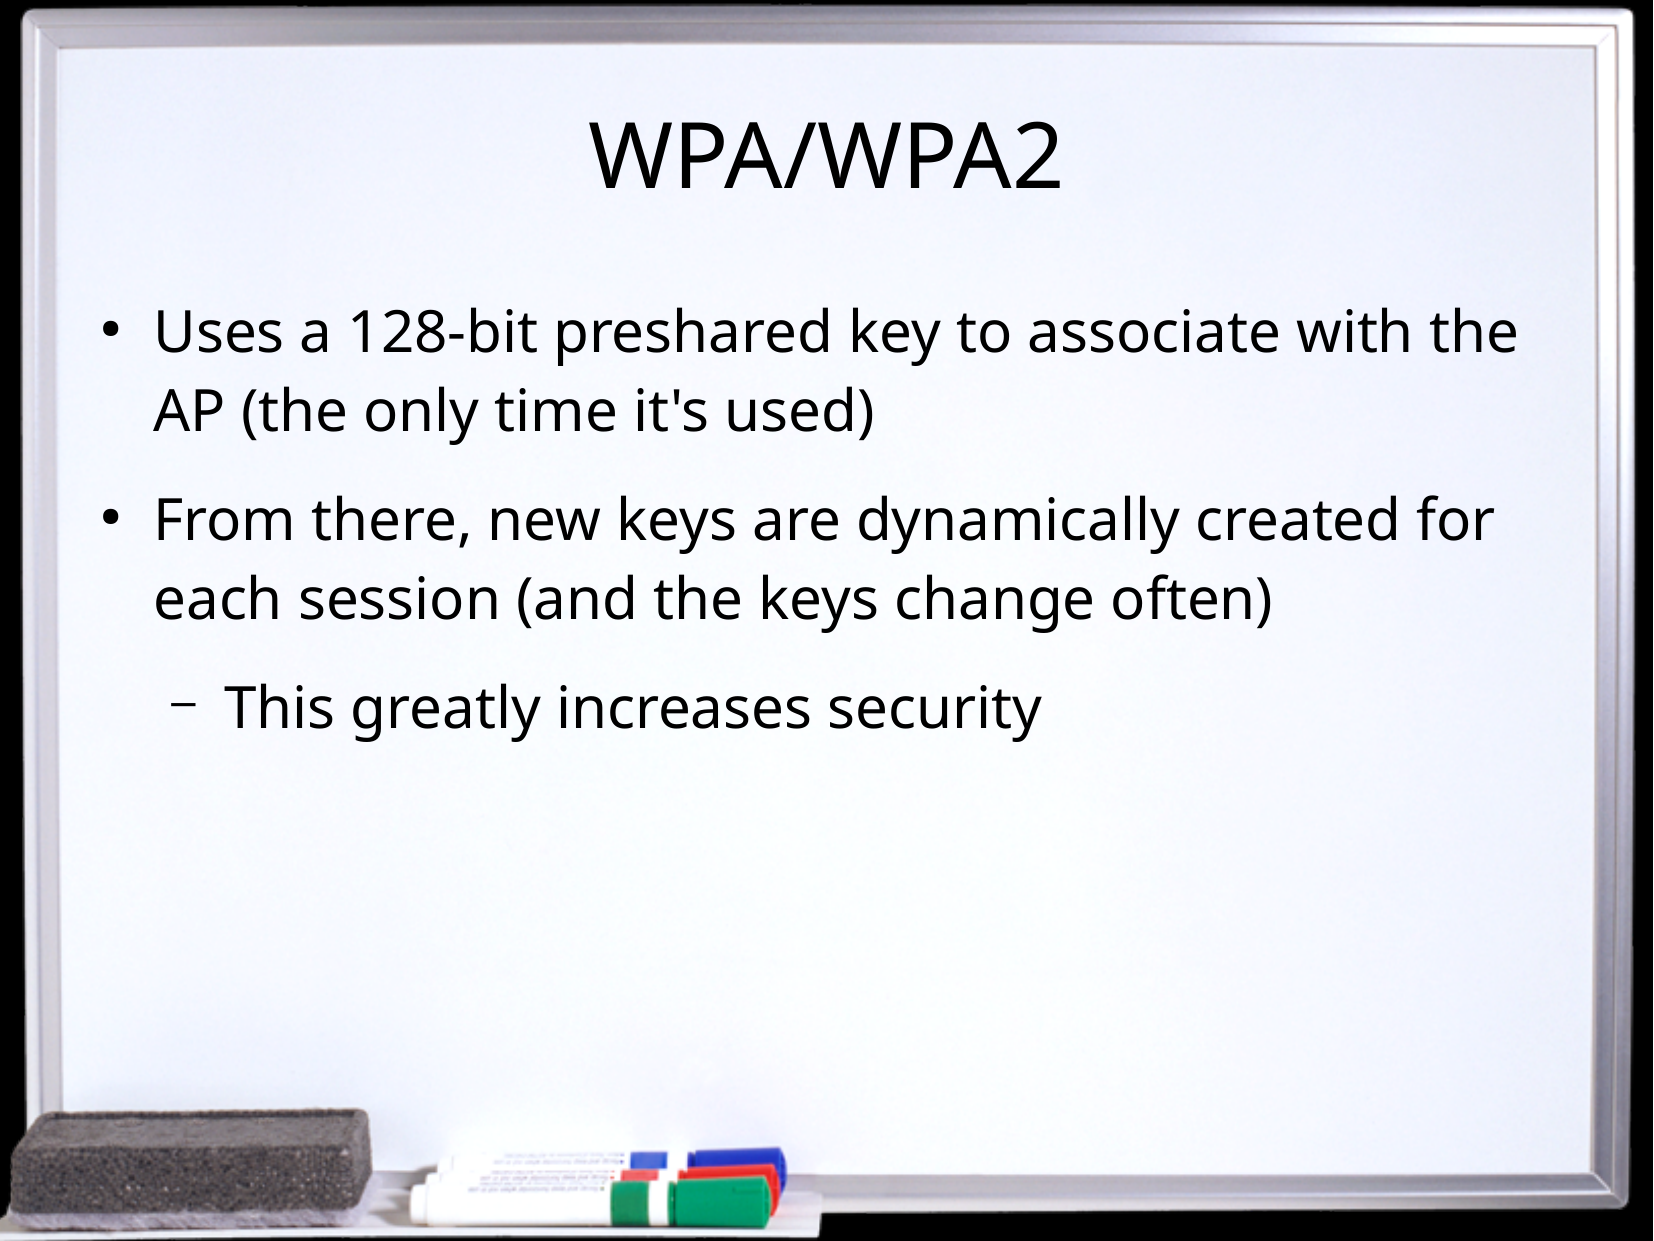

# WPA/WPA2
Uses a 128-bit preshared key to associate with the AP (the only time it's used)
From there, new keys are dynamically created for each session (and the keys change often)
This greatly increases security